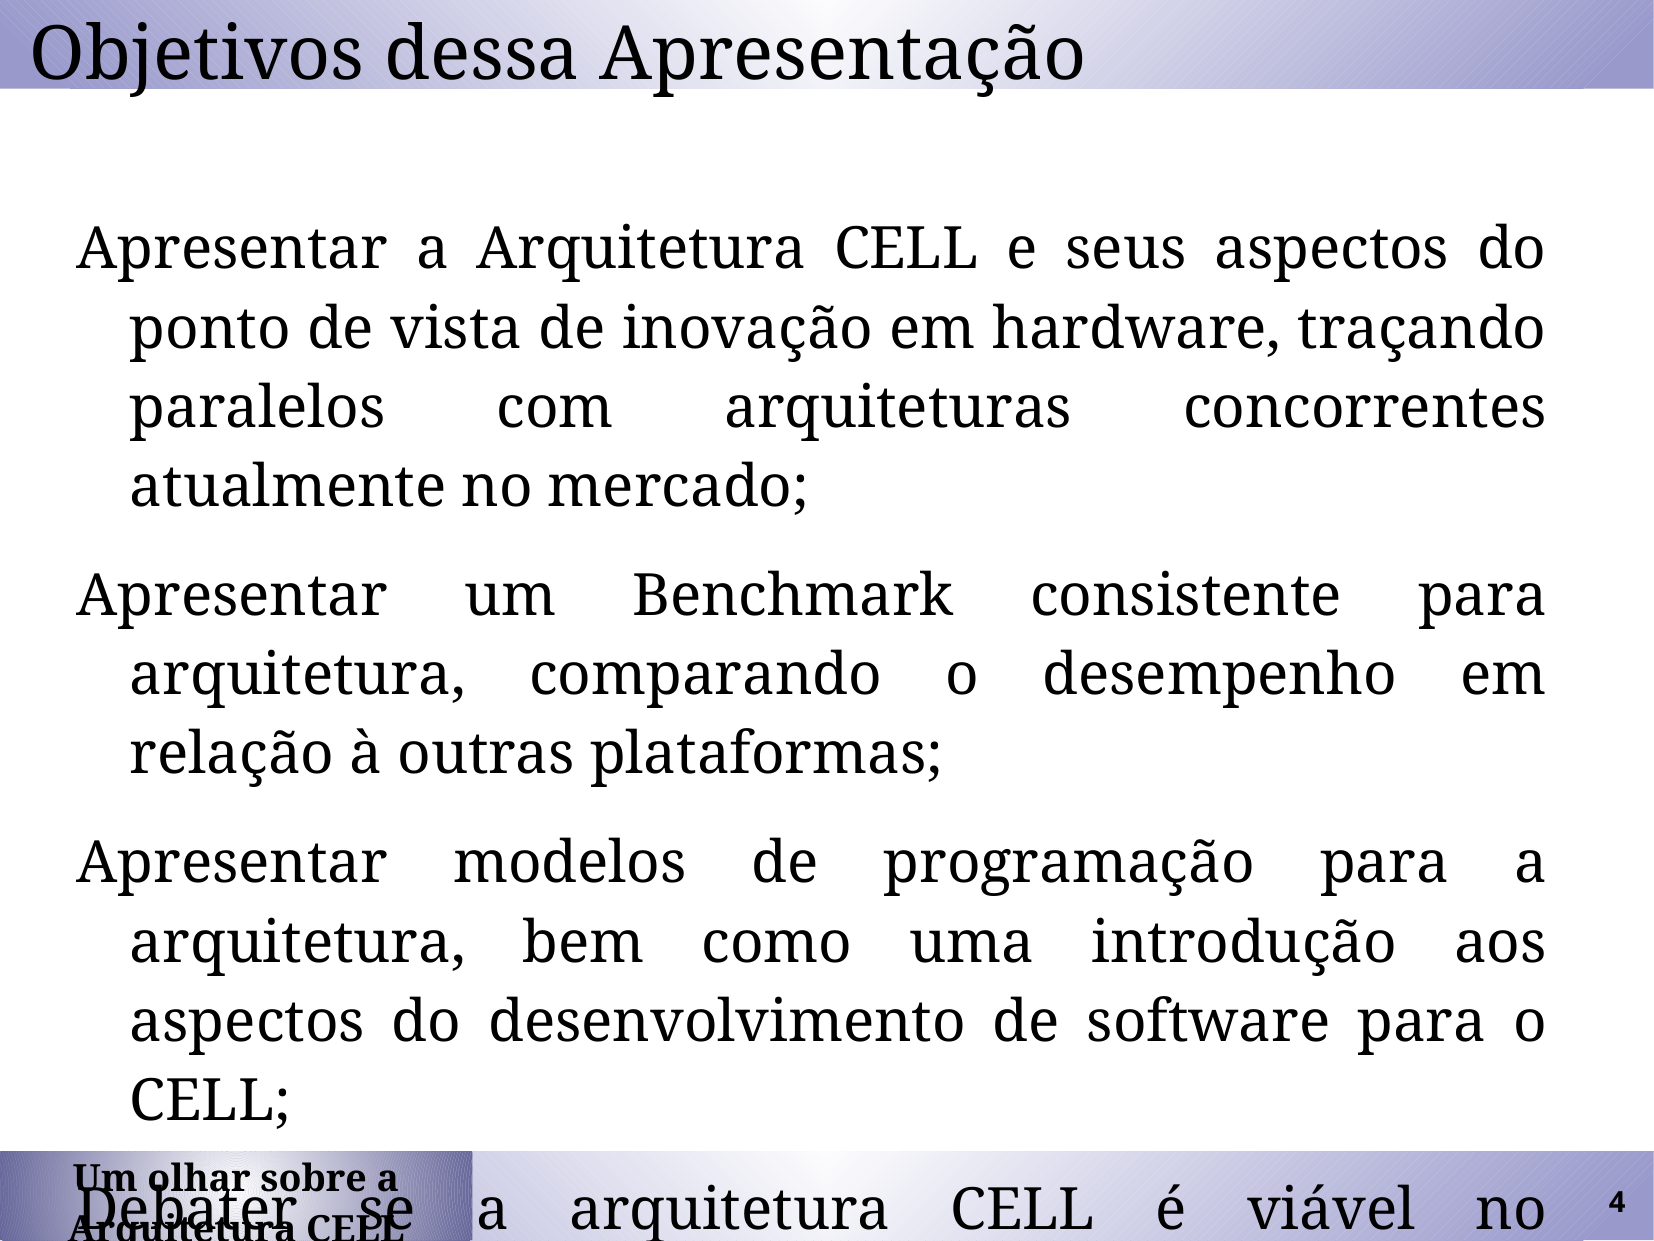

# Objetivos dessa Apresentação
Apresentar a Arquitetura CELL e seus aspectos do ponto de vista de inovação em hardware, traçando paralelos com arquiteturas concorrentes atualmente no mercado;
Apresentar um Benchmark consistente para arquitetura, comparando o desempenho em relação à outras plataformas;
Apresentar modelos de programação para a arquitetura, bem como uma introdução aos aspectos do desenvolvimento de software para o CELL;
Debater se a arquitetura CELL é viável no “mainstream” ou é somente voltada para nichos específicos de mercado e apresentar futuras aplicações para a Arquitetura;
4